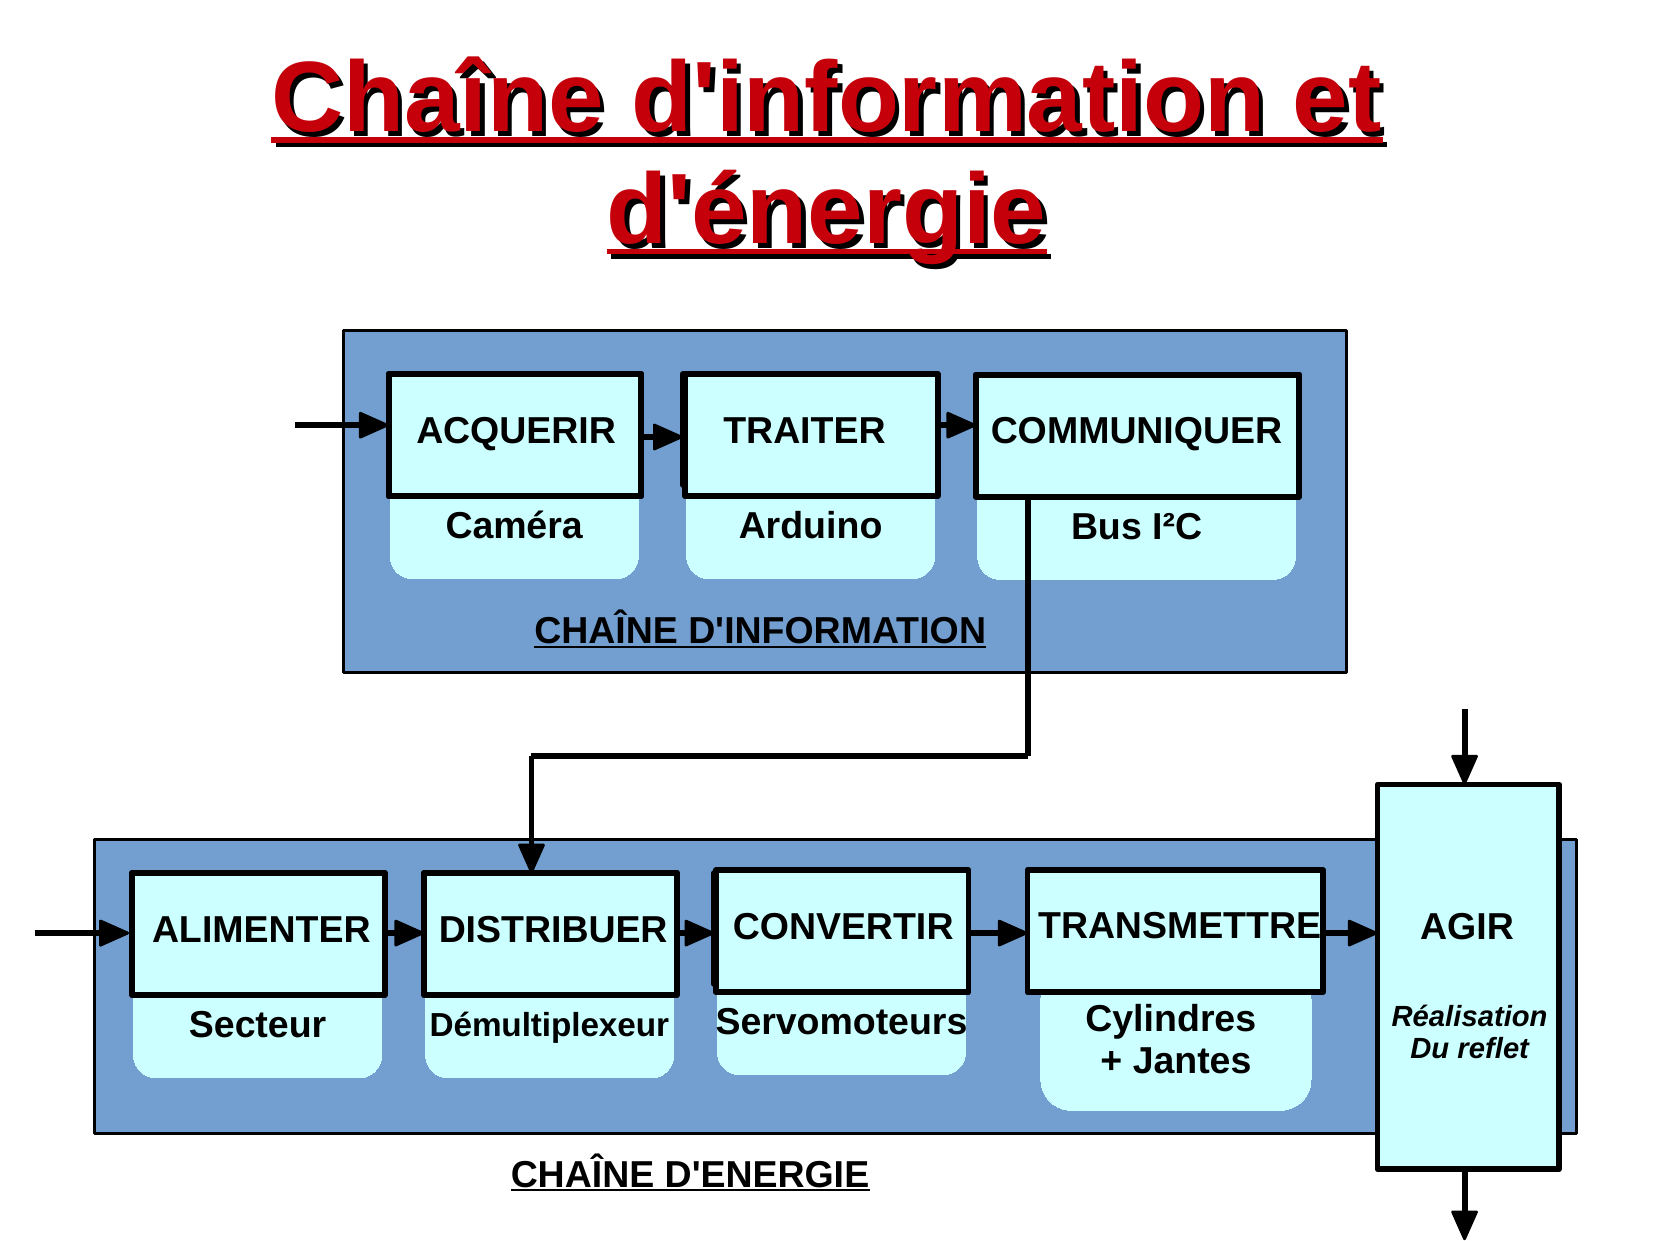

# Chaîne d'information et d'énergie
TRAITER
COMMUNIQUER
ACQUERIR
TRAITER
ACQUERIR
COMMUNIQUER
Caméra
Arduino
Caméra
Bus I²C
CHAÎNE D'INFORMATION
ALIMENTER
DISTRIBUER
CONVERTIR
TRANSMETTRE
CONVERTIR
AGIR
ALIMENTER
DISTRIBUER
Servomoteurs
Cylindres
+ Jantes
Secteur
Démultiplexeur
Réalisation
Du reflet
CHAÎNE D'ENERGIE